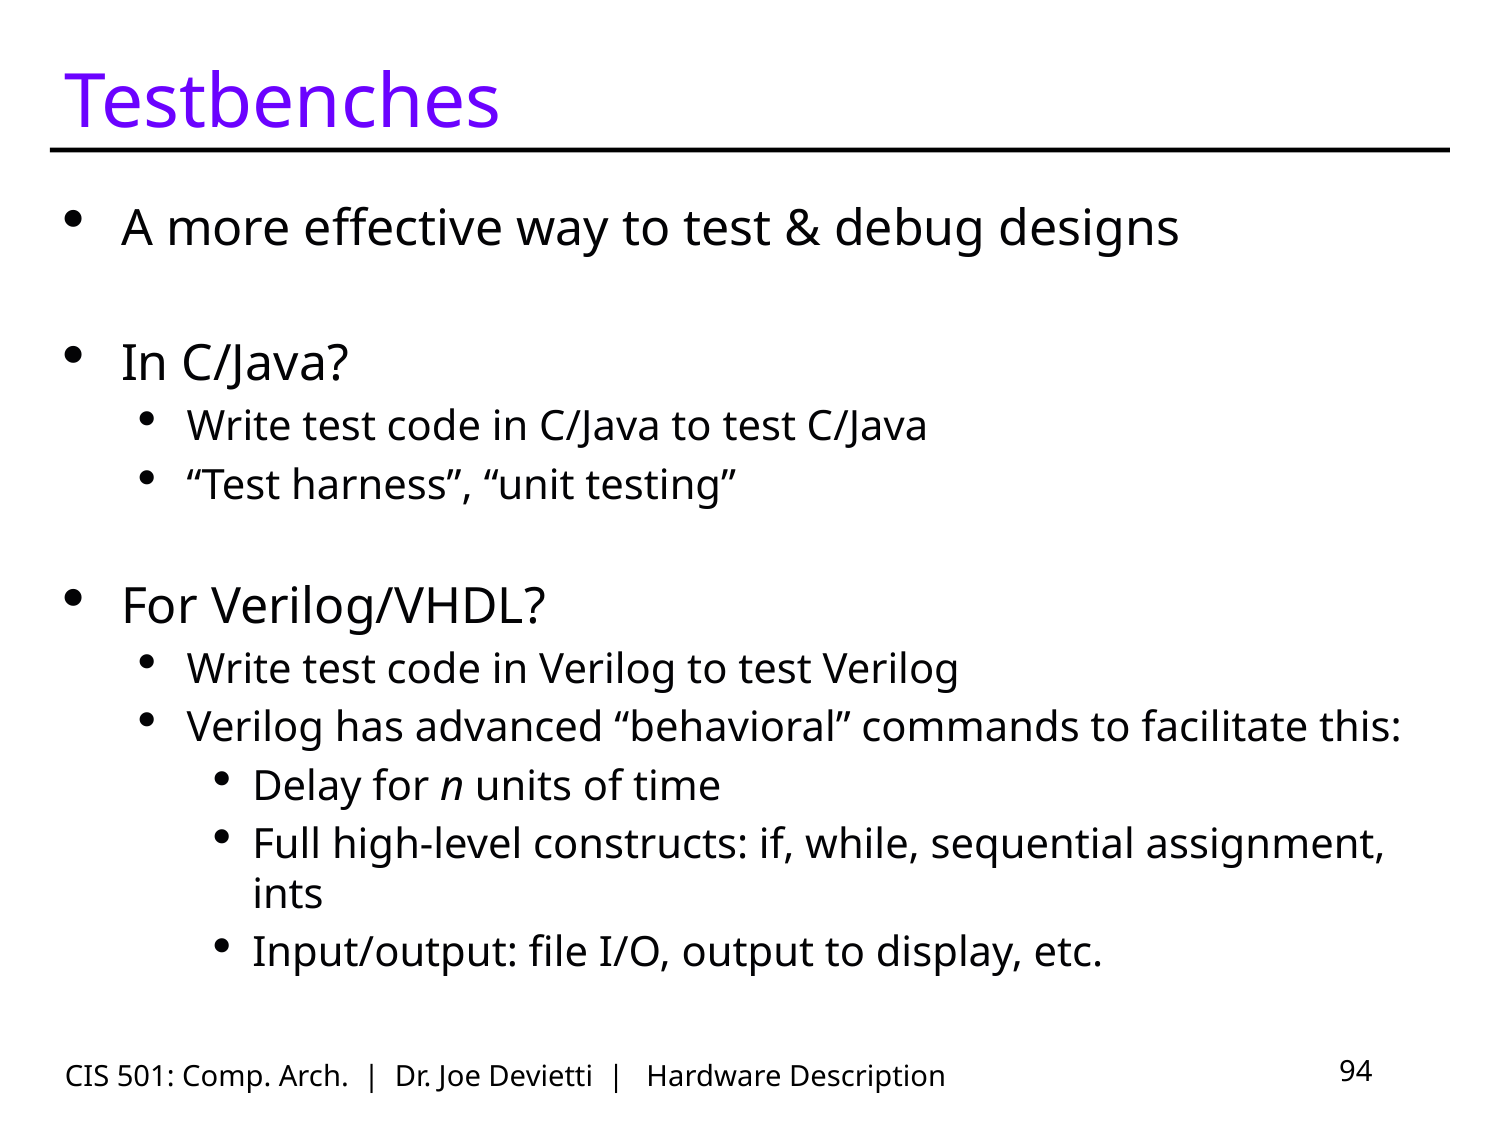

Testbenches
A more effective way to test & debug designs
In C/Java?
Write test code in C/Java to test C/Java
“Test harness”, “unit testing”
For Verilog/VHDL?
Write test code in Verilog to test Verilog
Verilog has advanced “behavioral” commands to facilitate this:
Delay for n units of time
Full high-level constructs: if, while, sequential assignment, ints
Input/output: file I/O, output to display, etc.
CIS 501: Comp. Arch. | Dr. Joe Devietti | Hardware Description